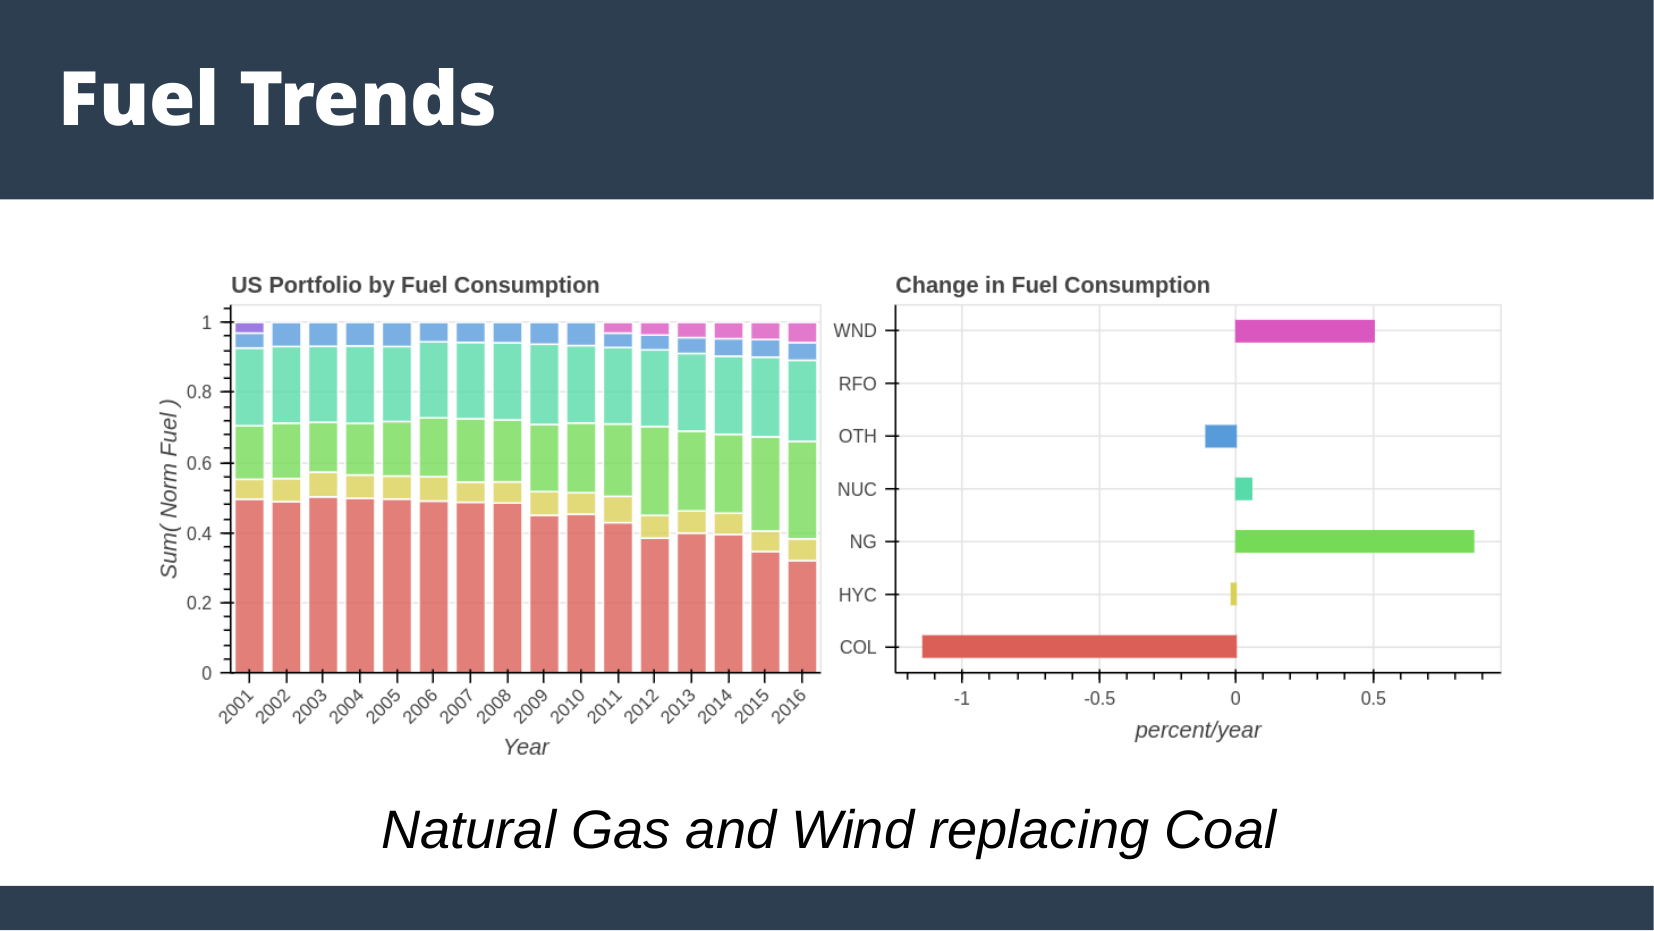

# Fuel Trends
Natural Gas and Wind replacing Coal